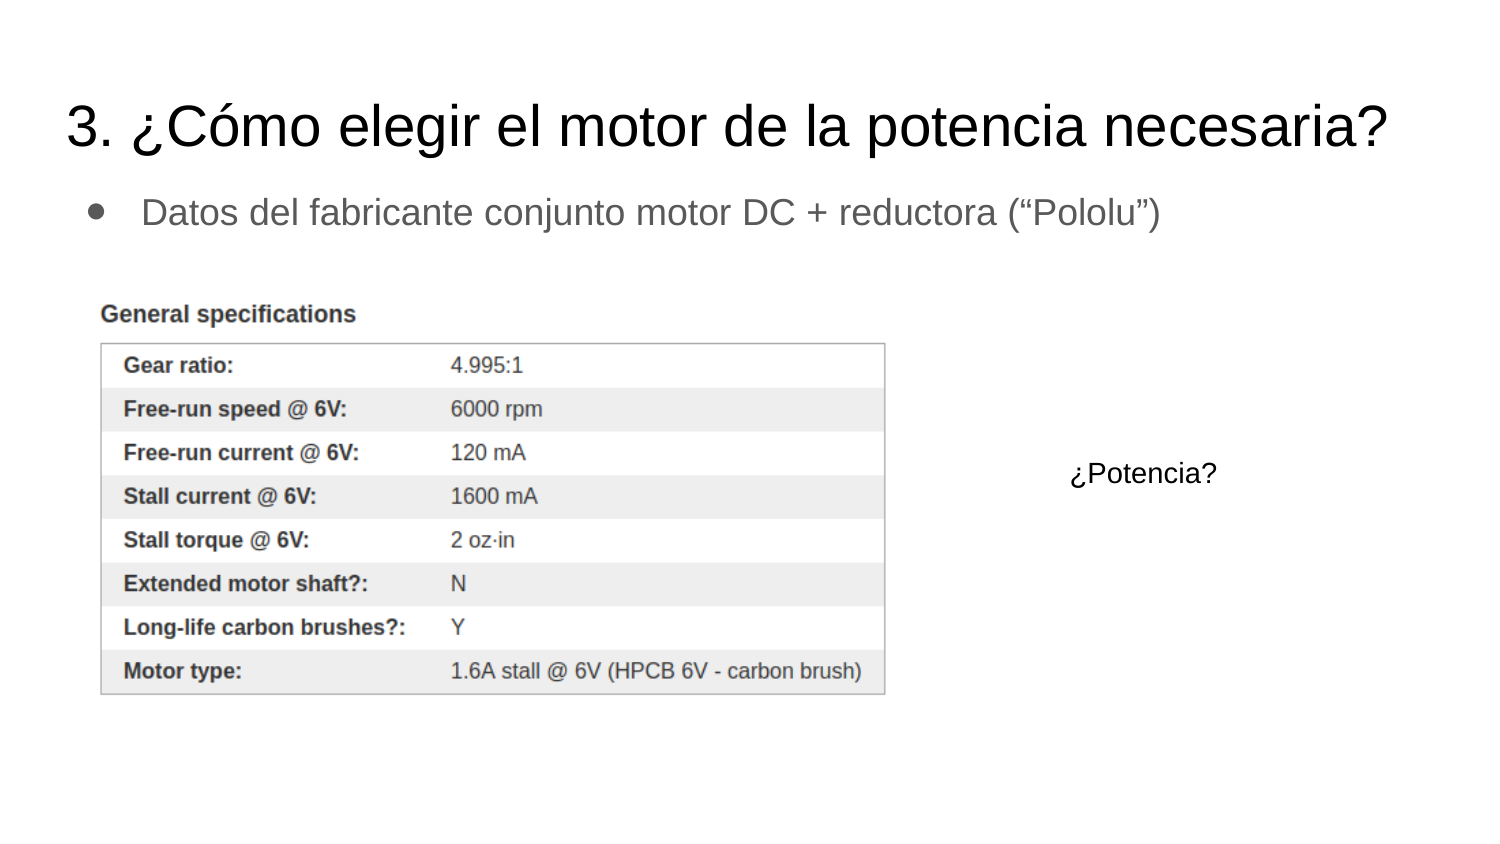

# 3. ¿Cómo elegir el motor de la potencia necesaria?
Datos del fabricante conjunto motor DC + reductora (“Pololu”)
¿Potencia?